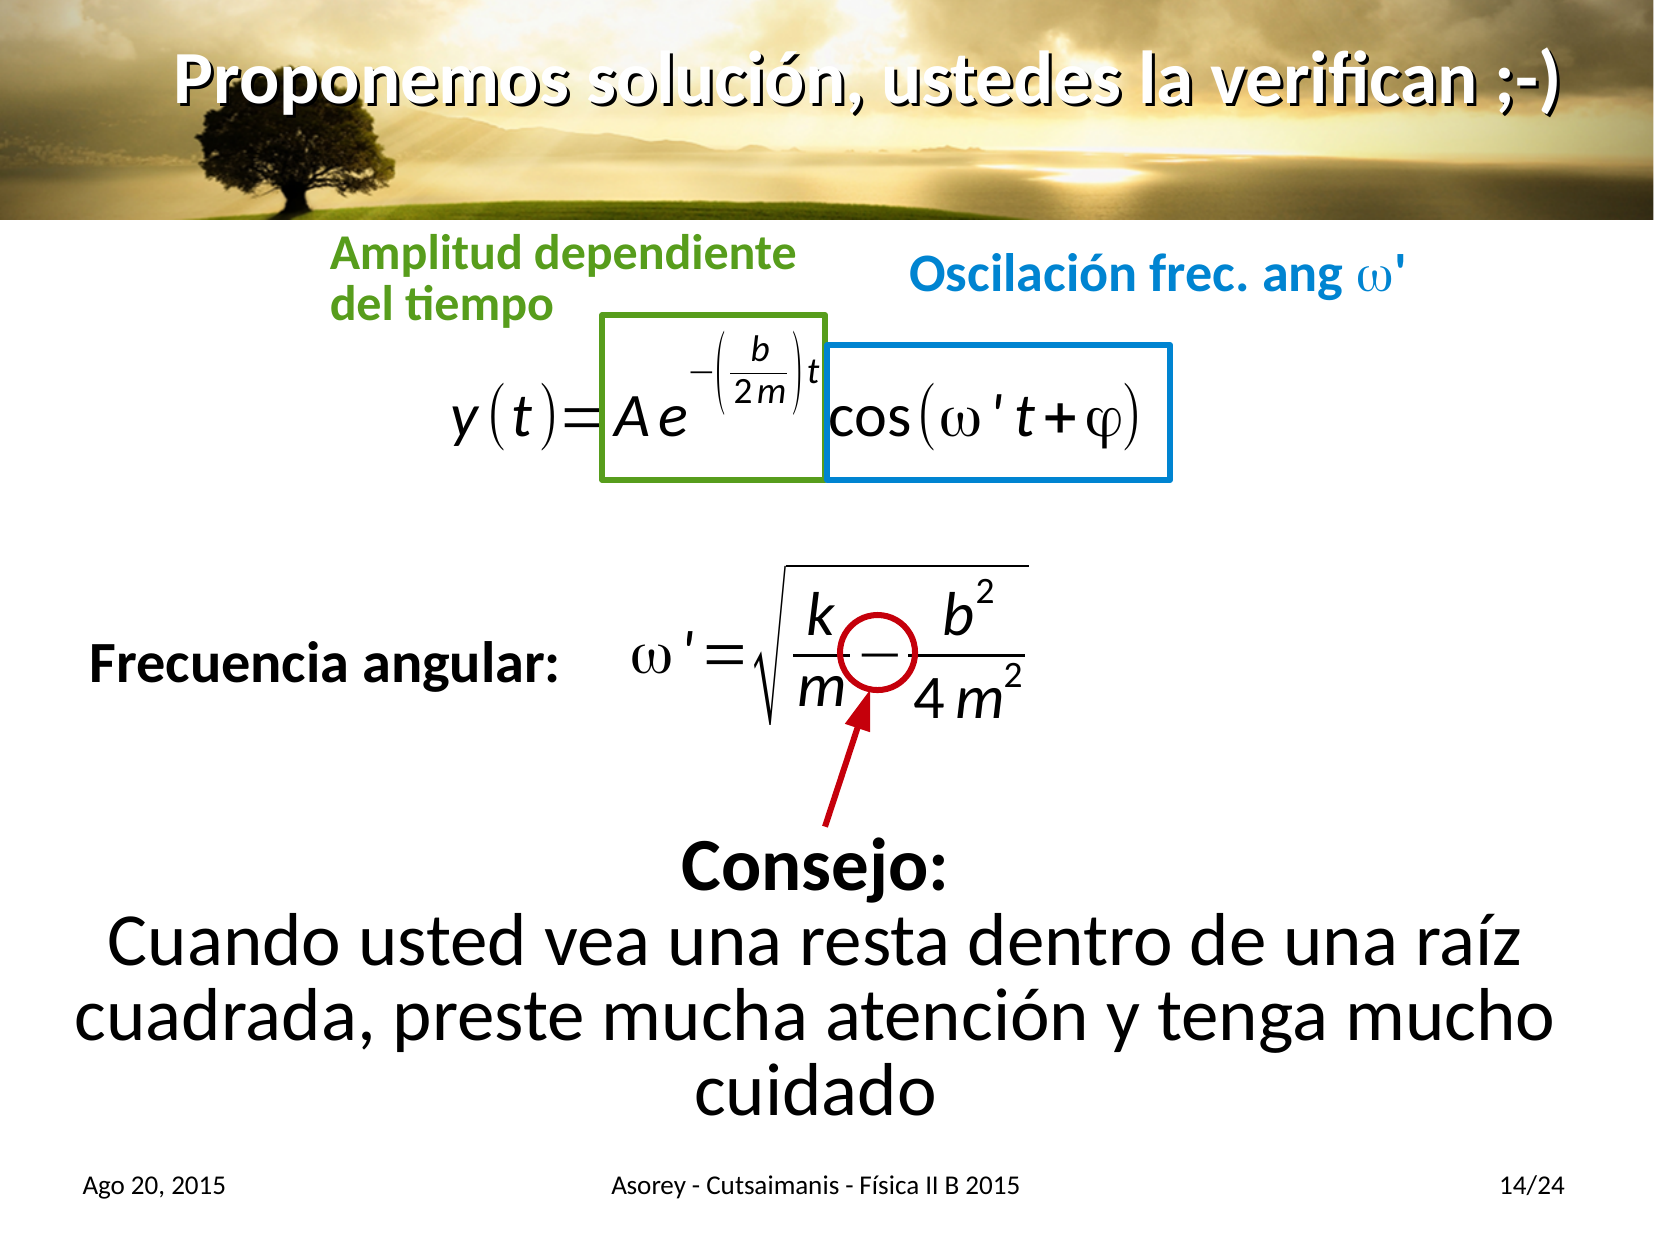

# Proponemos solución, ustedes la verifican ;-)
Amplitud dependiente
del tiempo
Oscilación frec. ang w'
Frecuencia angular:
Consejo:
Cuando usted vea una resta dentro de una raíz cuadrada, preste mucha atención y tenga mucho cuidado
Ago 20, 2015
Asorey - Cutsaimanis - Física II B 2015
14